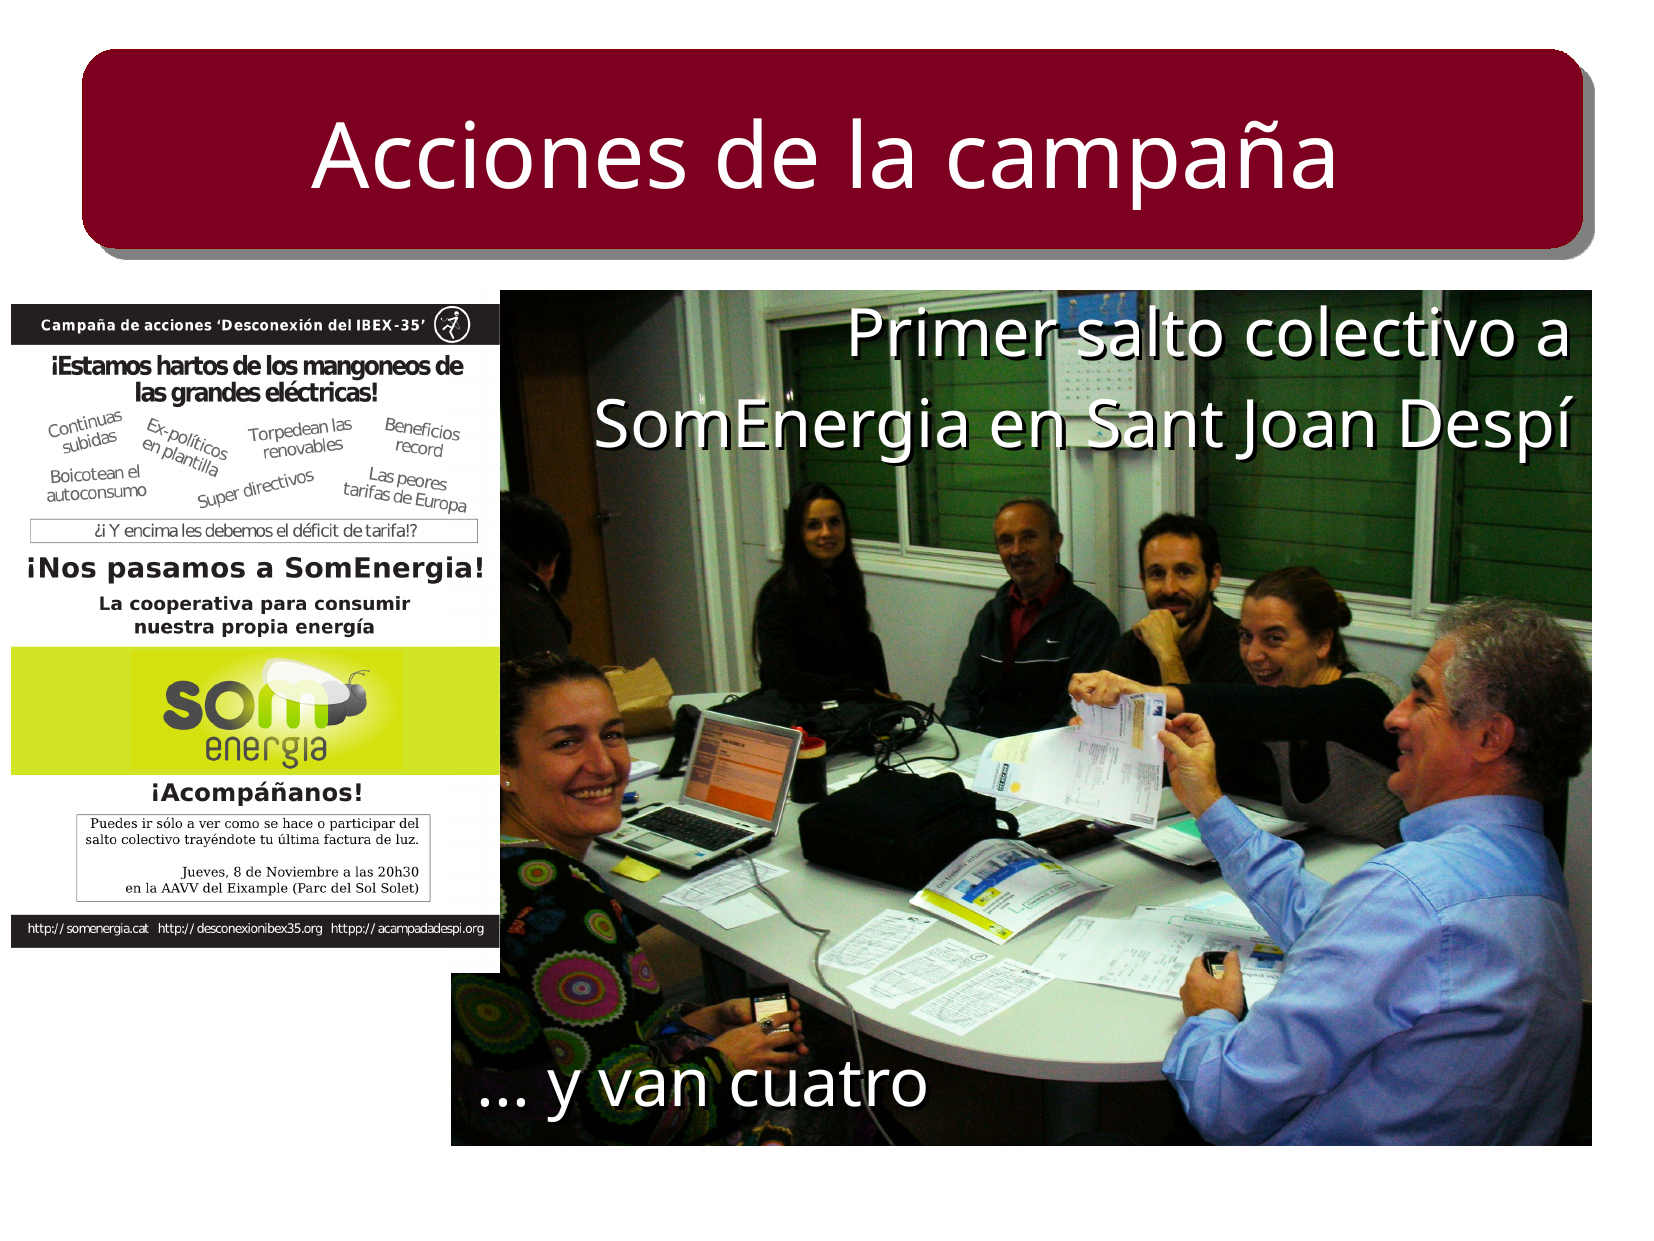

# Acciones de la campaña
Primer salto colectivo a SomEnergia en Sant Joan Despí
... y van cuatro